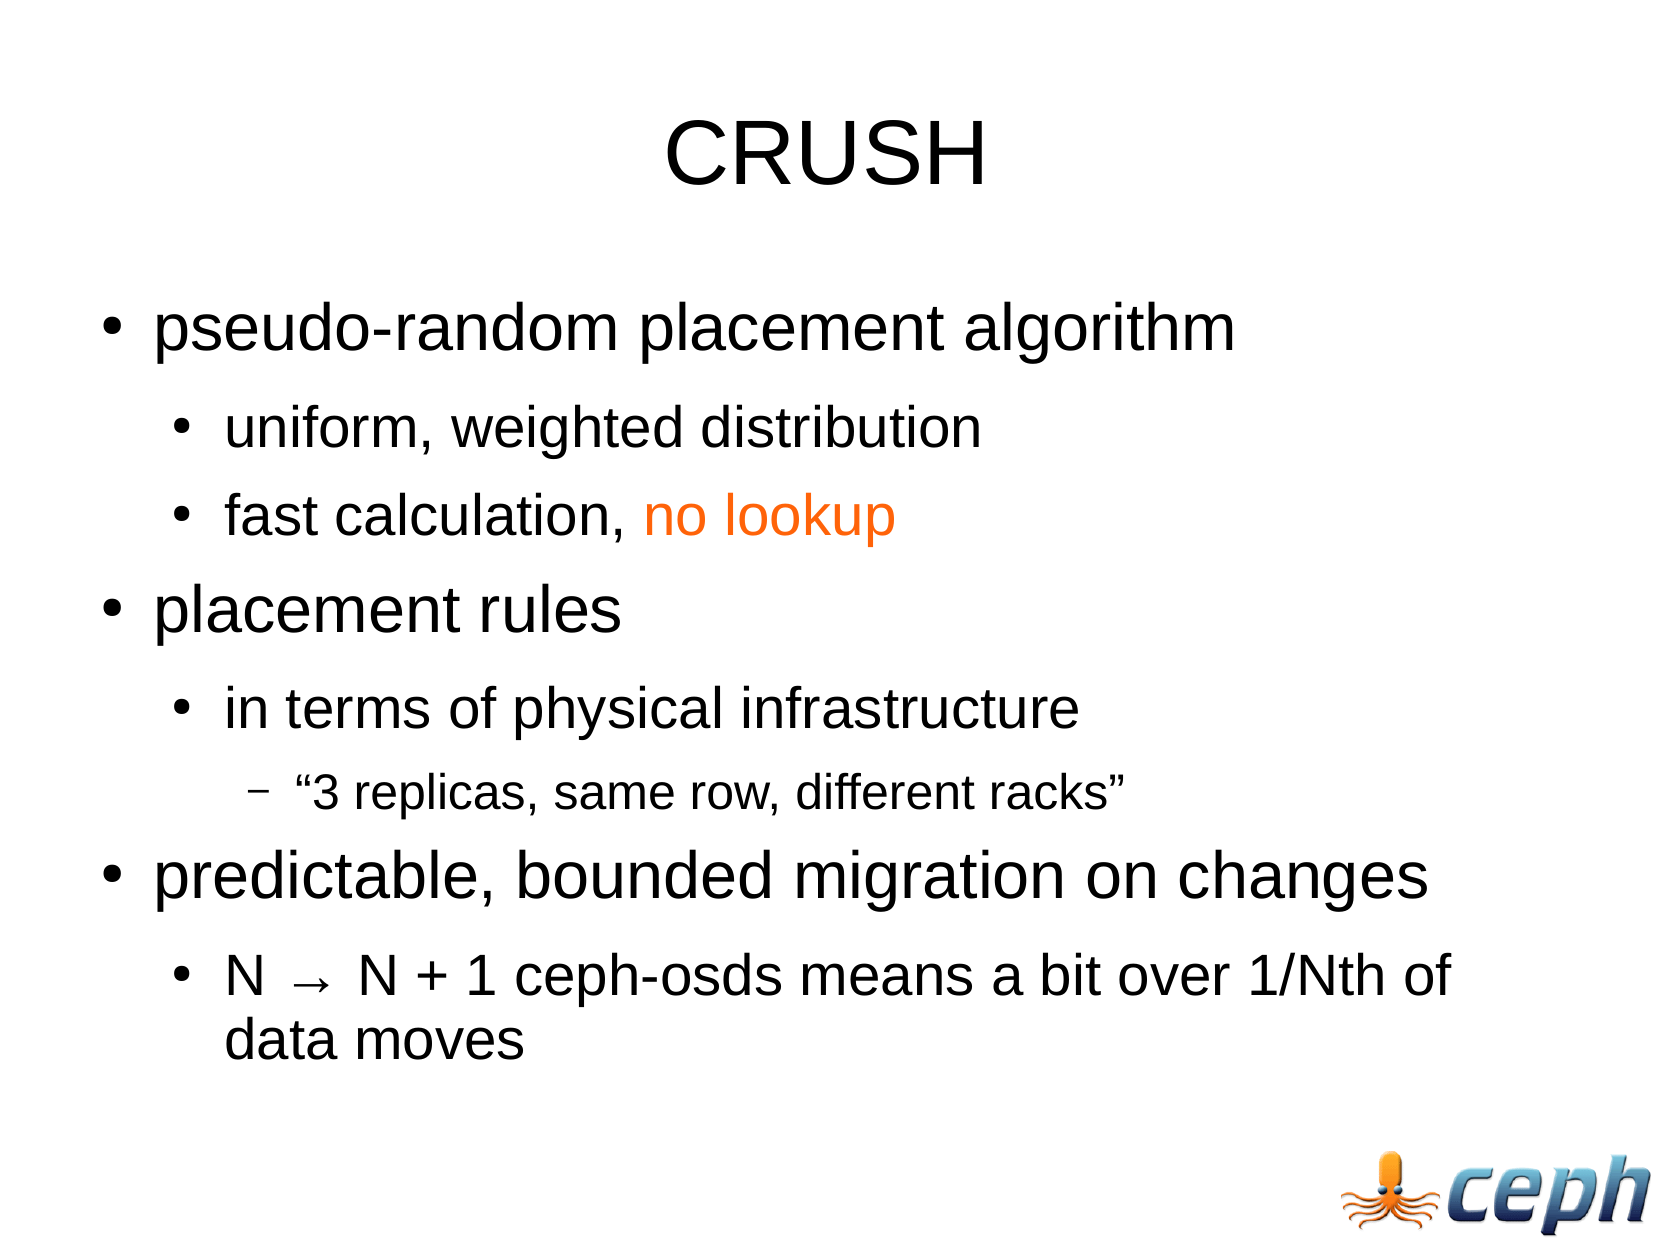

# CRUSH
pseudo-random placement algorithm
uniform, weighted distribution
fast calculation, no lookup
placement rules
in terms of physical infrastructure
“3 replicas, same row, different racks”
predictable, bounded migration on changes
N → N + 1 ceph-osds means a bit over 1/Nth of data moves